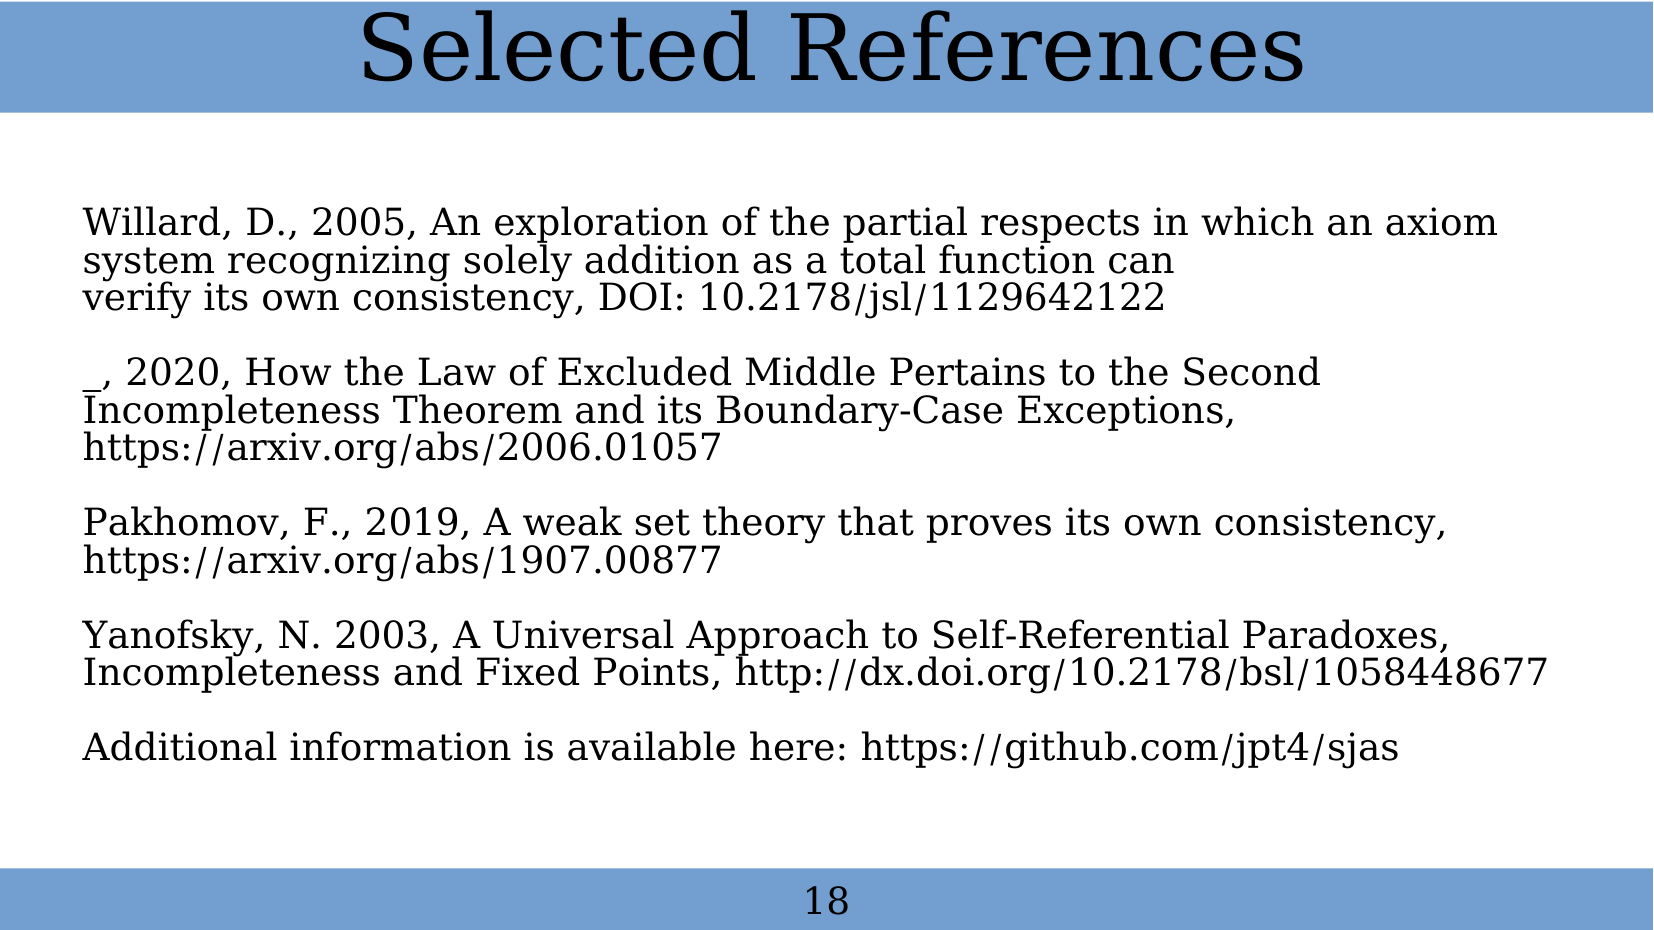

Selected References
#
Willard, D., 2005, An exploration of the partial respects in which an axiom
system recognizing solely addition as a total function can
verify its own consistency, DOI: 10.2178/jsl/1129642122
_, 2020, How the Law of Excluded Middle Pertains to the Second Incompleteness Theorem and its Boundary-Case Exceptions, https://arxiv.org/abs/2006.01057
Pakhomov, F., 2019, A weak set theory that proves its own consistency, https://arxiv.org/abs/1907.00877
Yanofsky, N. 2003, A Universal Approach to Self-Referential Paradoxes, Incompleteness and Fixed Points, http://dx.doi.org/10.2178/bsl/1058448677
Additional information is available here: https://github.com/jpt4/sjas
18